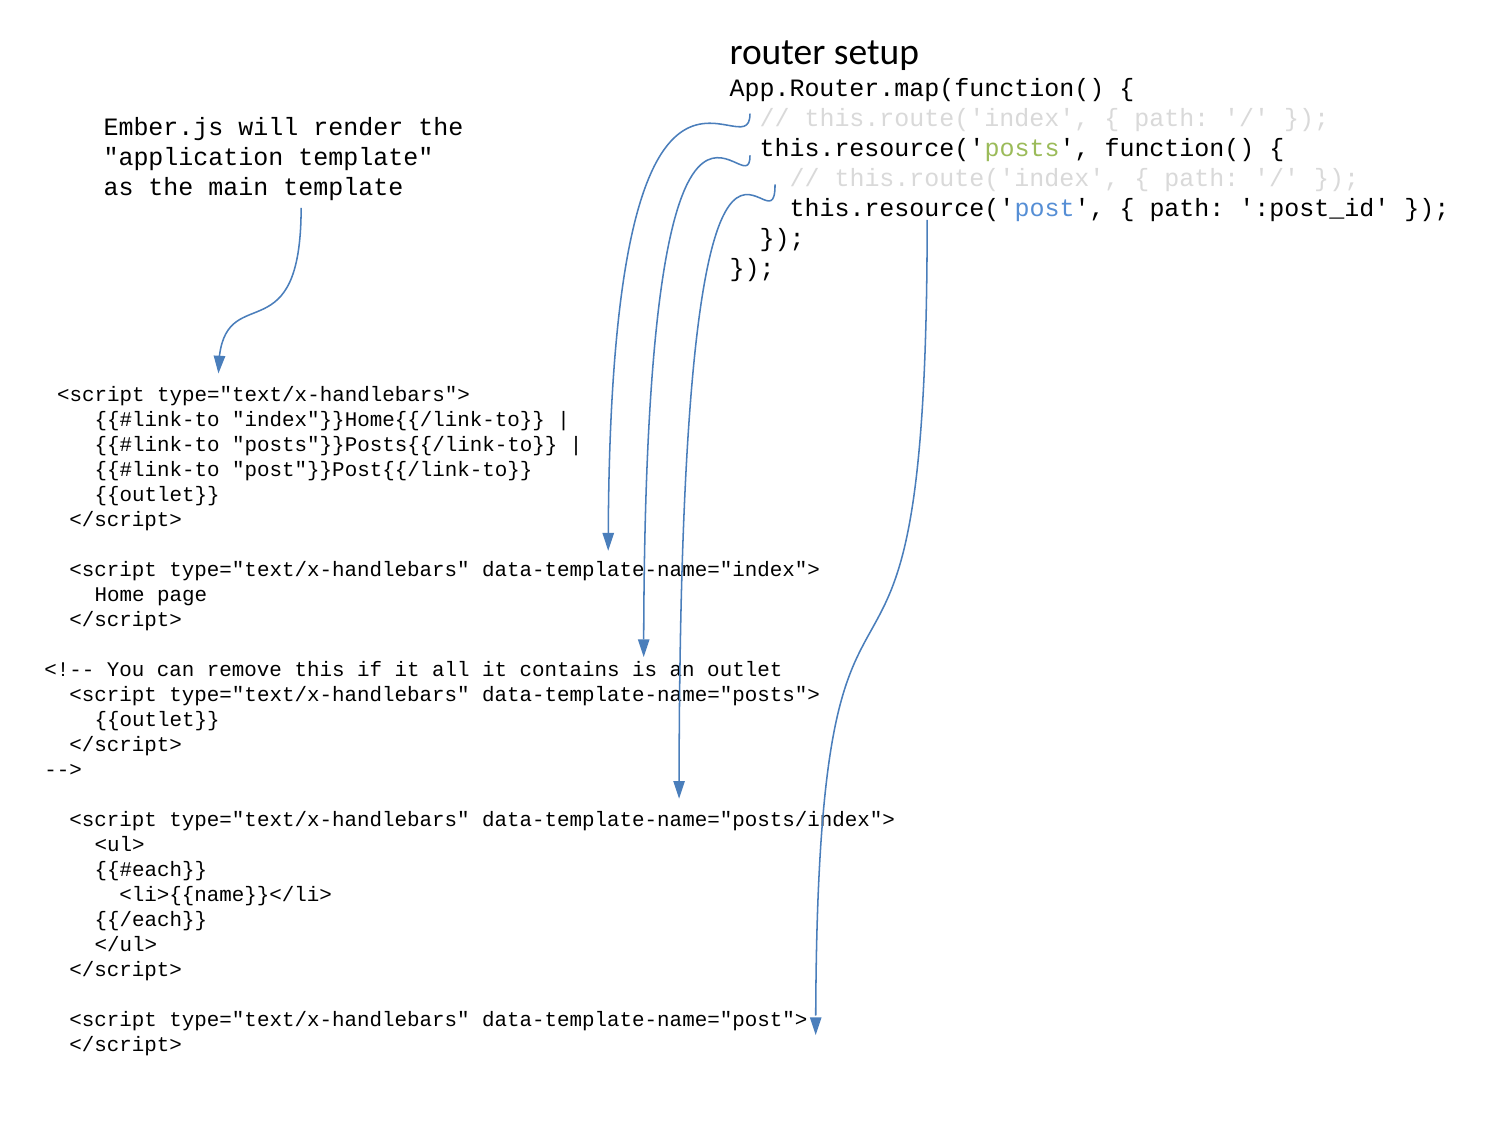

router setup
App.Router.map(function() {
 // this.route('index', { path: '/' });
 this.resource('posts', function() {
 // this.route('index', { path: '/' });
 this.resource('post', { path: ':post_id' });
 });
});
Ember.js will render the
"application template"
as the main template
 <script type="text/x-handlebars">
 {{#link-to "index"}}Home{{/link-to}} |
 {{#link-to "posts"}}Posts{{/link-to}} |
 {{#link-to "post"}}Post{{/link-to}}
 {{outlet}}
 </script>
 <script type="text/x-handlebars" data-template-name="index">
 Home page
 </script>
<!-- You can remove this if it all it contains is an outlet
 <script type="text/x-handlebars" data-template-name="posts">
 {{outlet}}
 </script>
-->
 <script type="text/x-handlebars" data-template-name="posts/index">
 <ul>
 {{#each}}
 <li>{{name}}</li>
 {{/each}}
 </ul>
 </script>
 <script type="text/x-handlebars" data-template-name="post">
 </script>